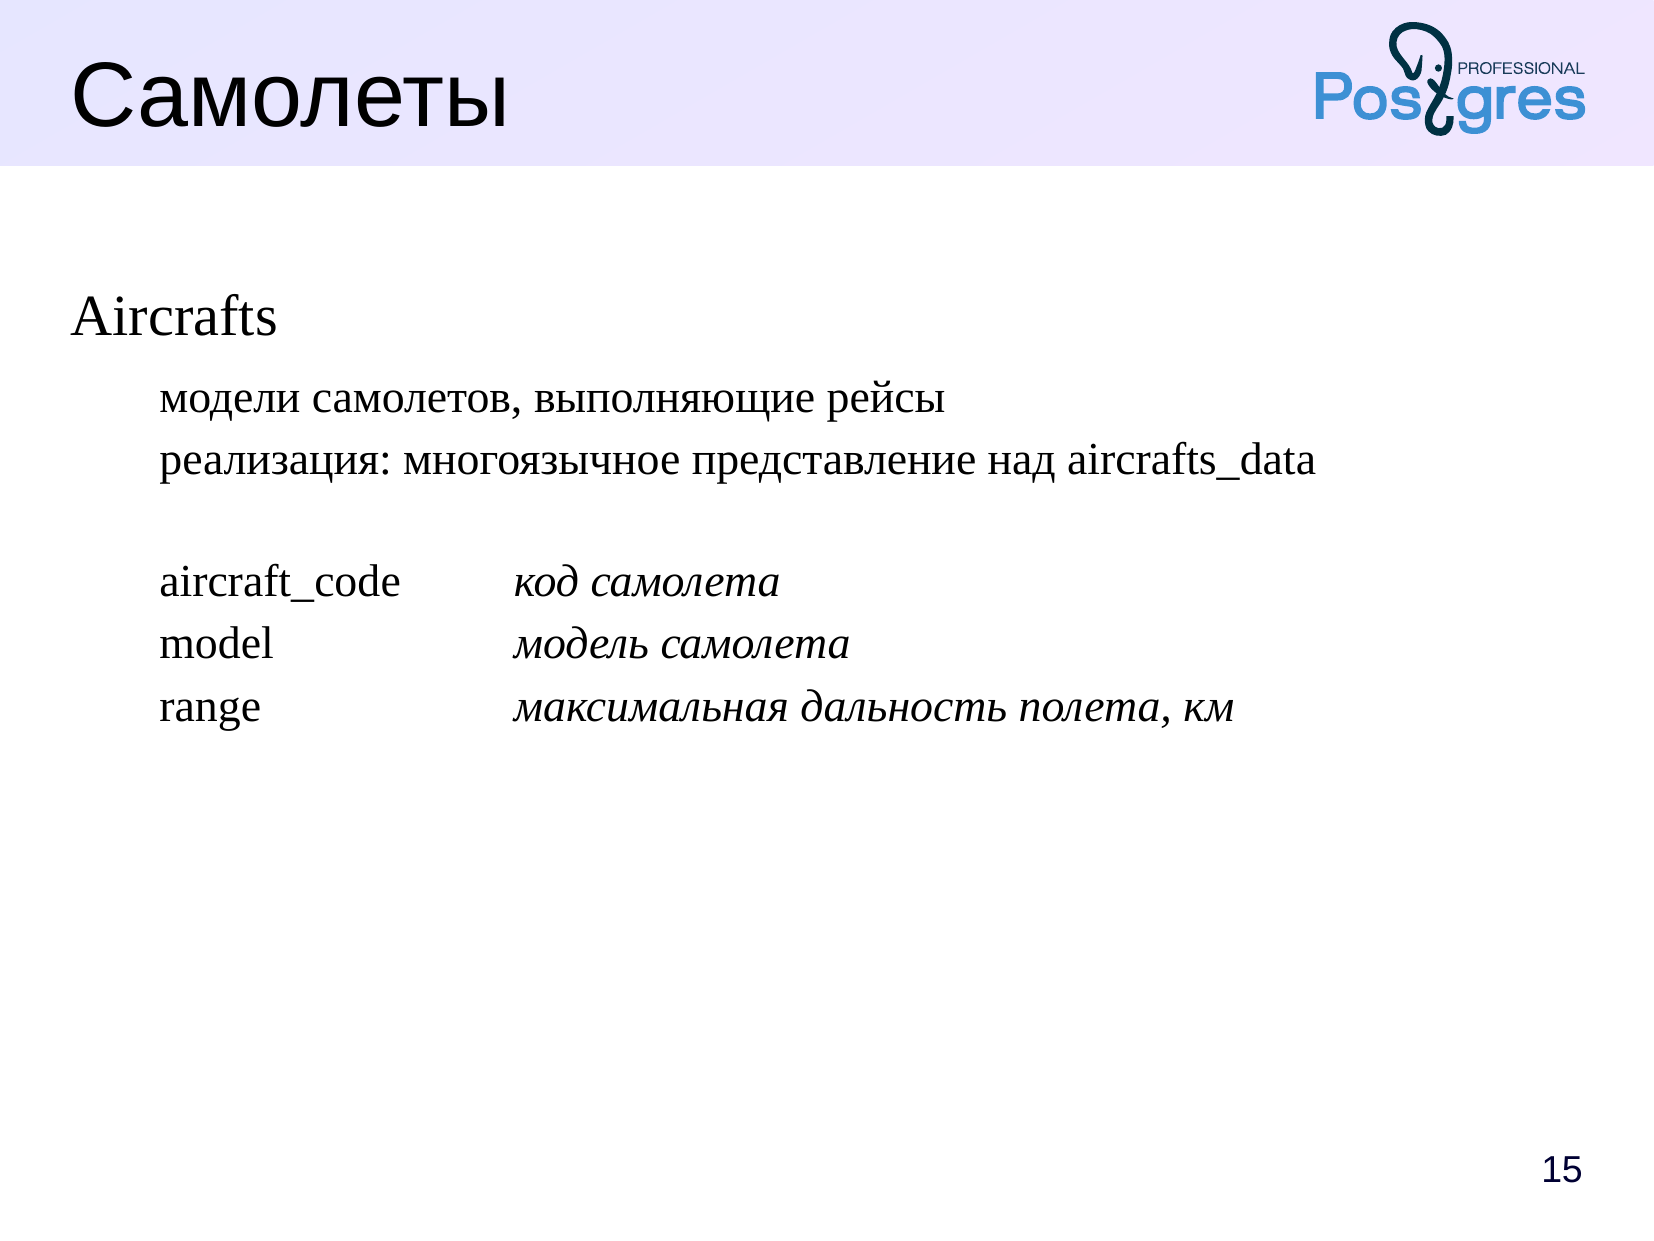

# Самолеты
Aircrafts
модели самолетов, выполняющие рейсы
реализация: многоязычное представление над aircrafts_data
aircraft_code	код самолета
model	модель самолета
range	максимальная дальность полета, км